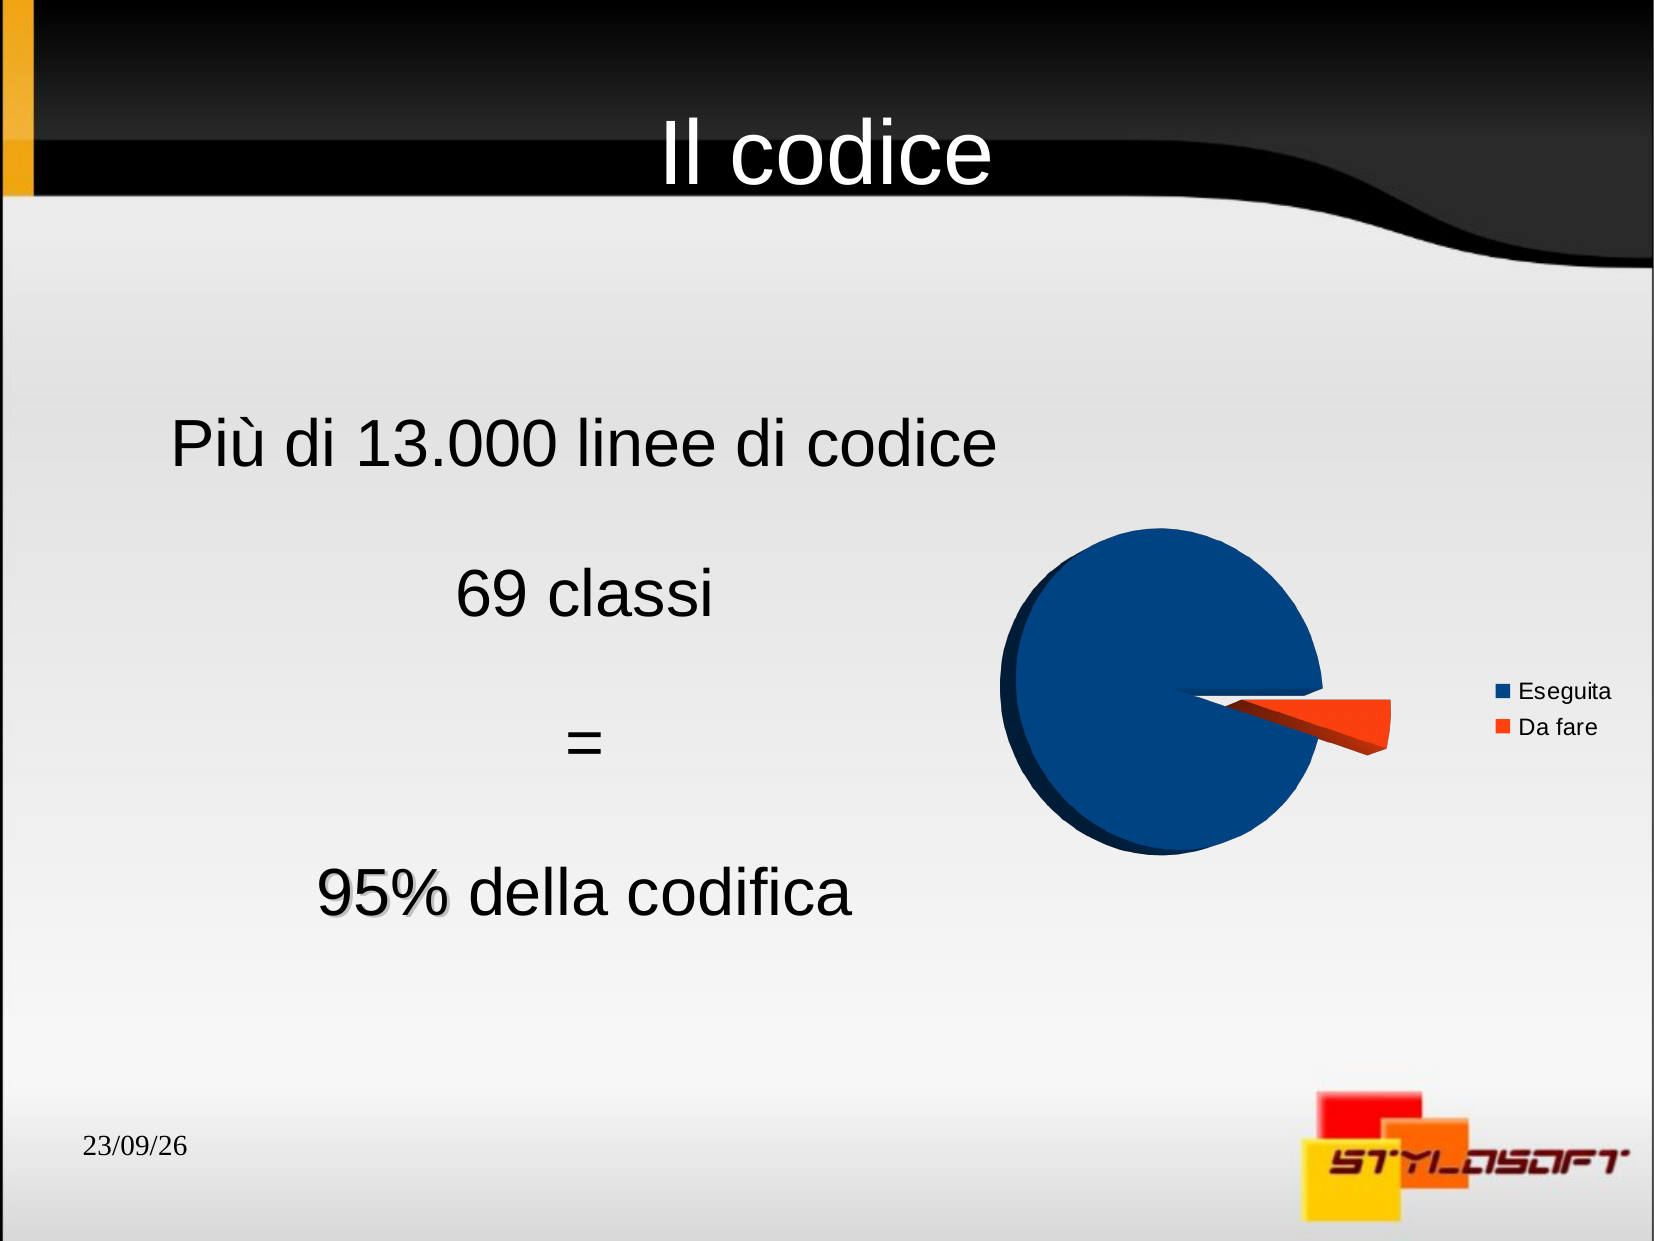

# Il codice
Più di 13.000 linee di codice
69 classi
=
95% della codifica
[unsupported chart]